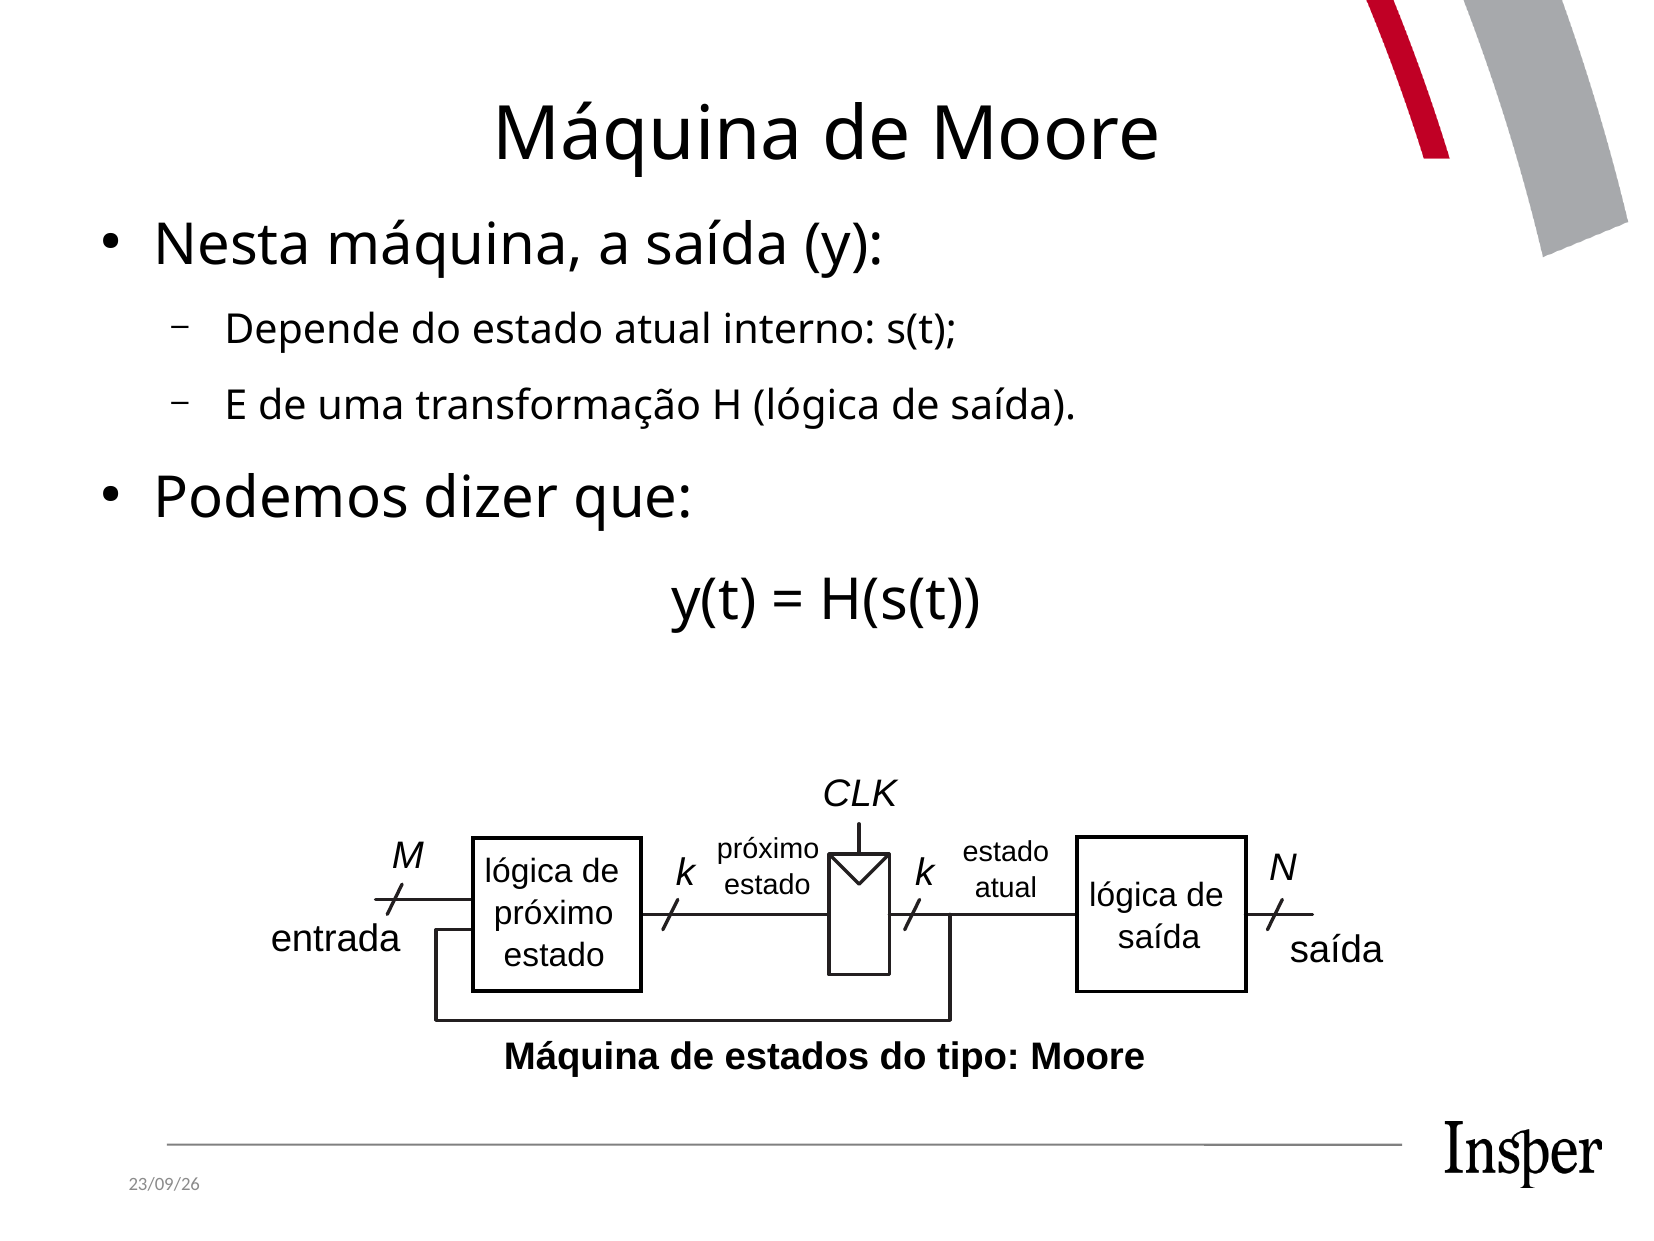

# Máquina de Moore
Nesta máquina, a saída (y):
Depende do estado atual interno: s(t);
E de uma transformação H (lógica de saída).
Podemos dizer que:
y(t) = H(s(t))